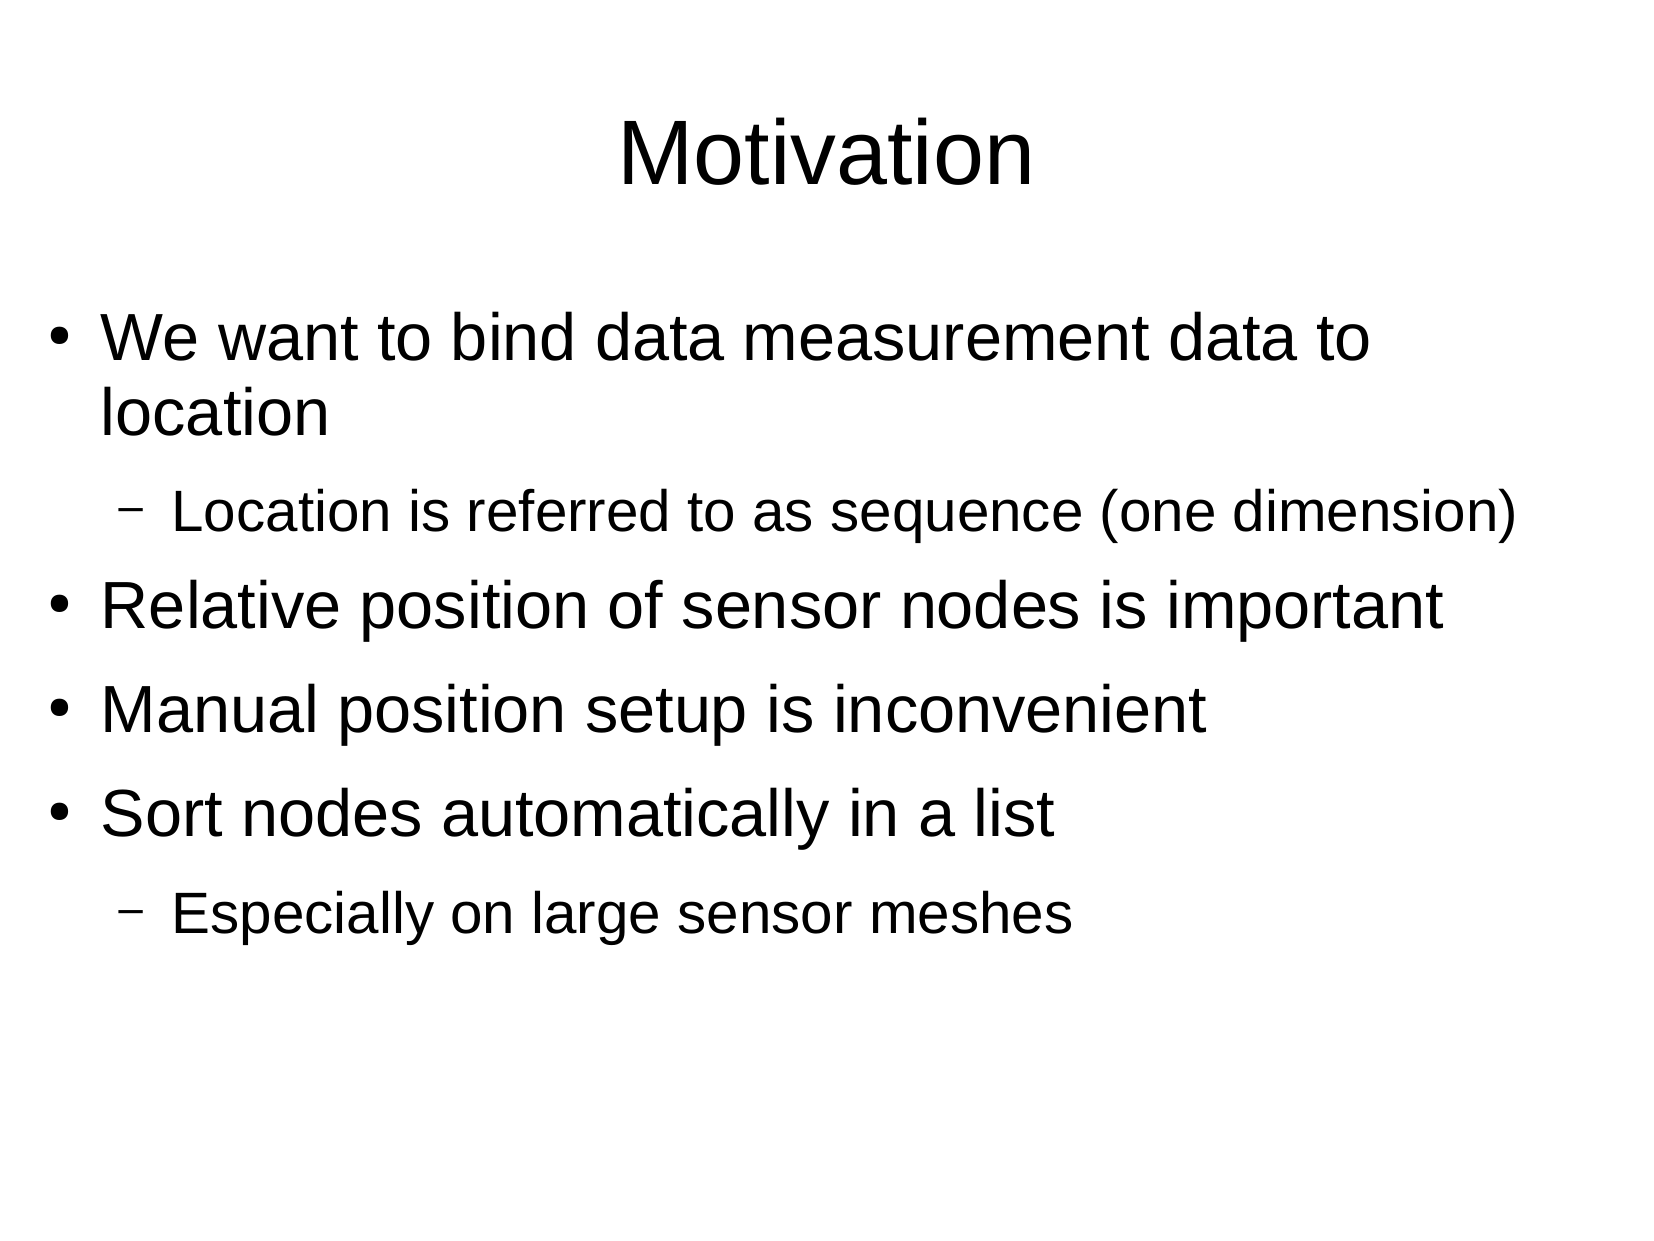

# Motivation
We want to bind data measurement data to location
Location is referred to as sequence (one dimension)
Relative position of sensor nodes is important
Manual position setup is inconvenient
Sort nodes automatically in a list
Especially on large sensor meshes